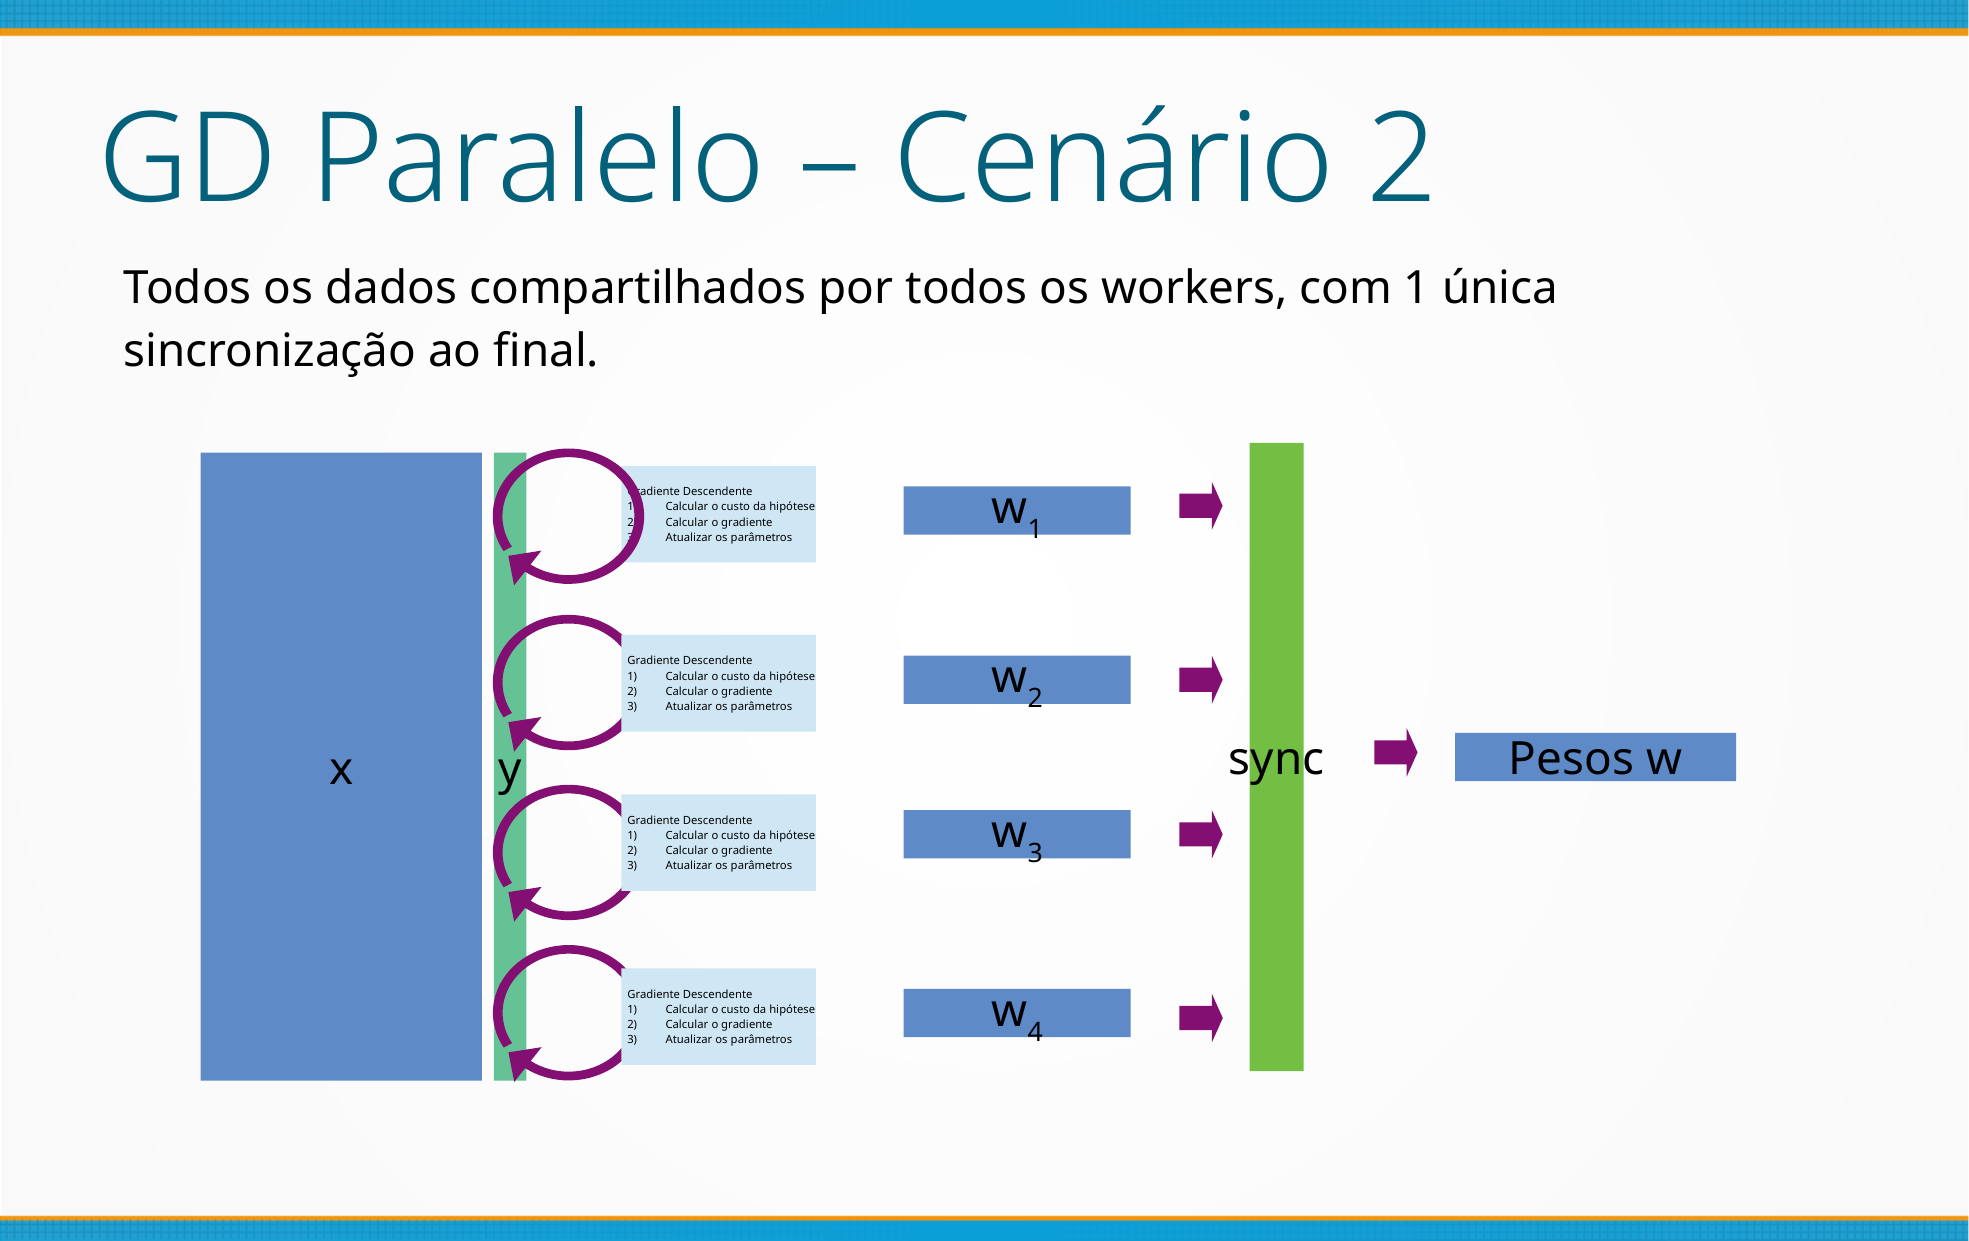

# GD Paralelo – Cenário 2
Todos os dados compartilhados por todos os workers, com 1 única sincronização ao final.
sync
x
y
Gradiente Descendente
 Calcular o custo da hipótese
 Calcular o gradiente
 Atualizar os parâmetros
w1
Gradiente Descendente
 Calcular o custo da hipótese
 Calcular o gradiente
 Atualizar os parâmetros
w2
Pesos w
Gradiente Descendente
 Calcular o custo da hipótese
 Calcular o gradiente
 Atualizar os parâmetros
w3
Gradiente Descendente
 Calcular o custo da hipótese
 Calcular o gradiente
 Atualizar os parâmetros
w4